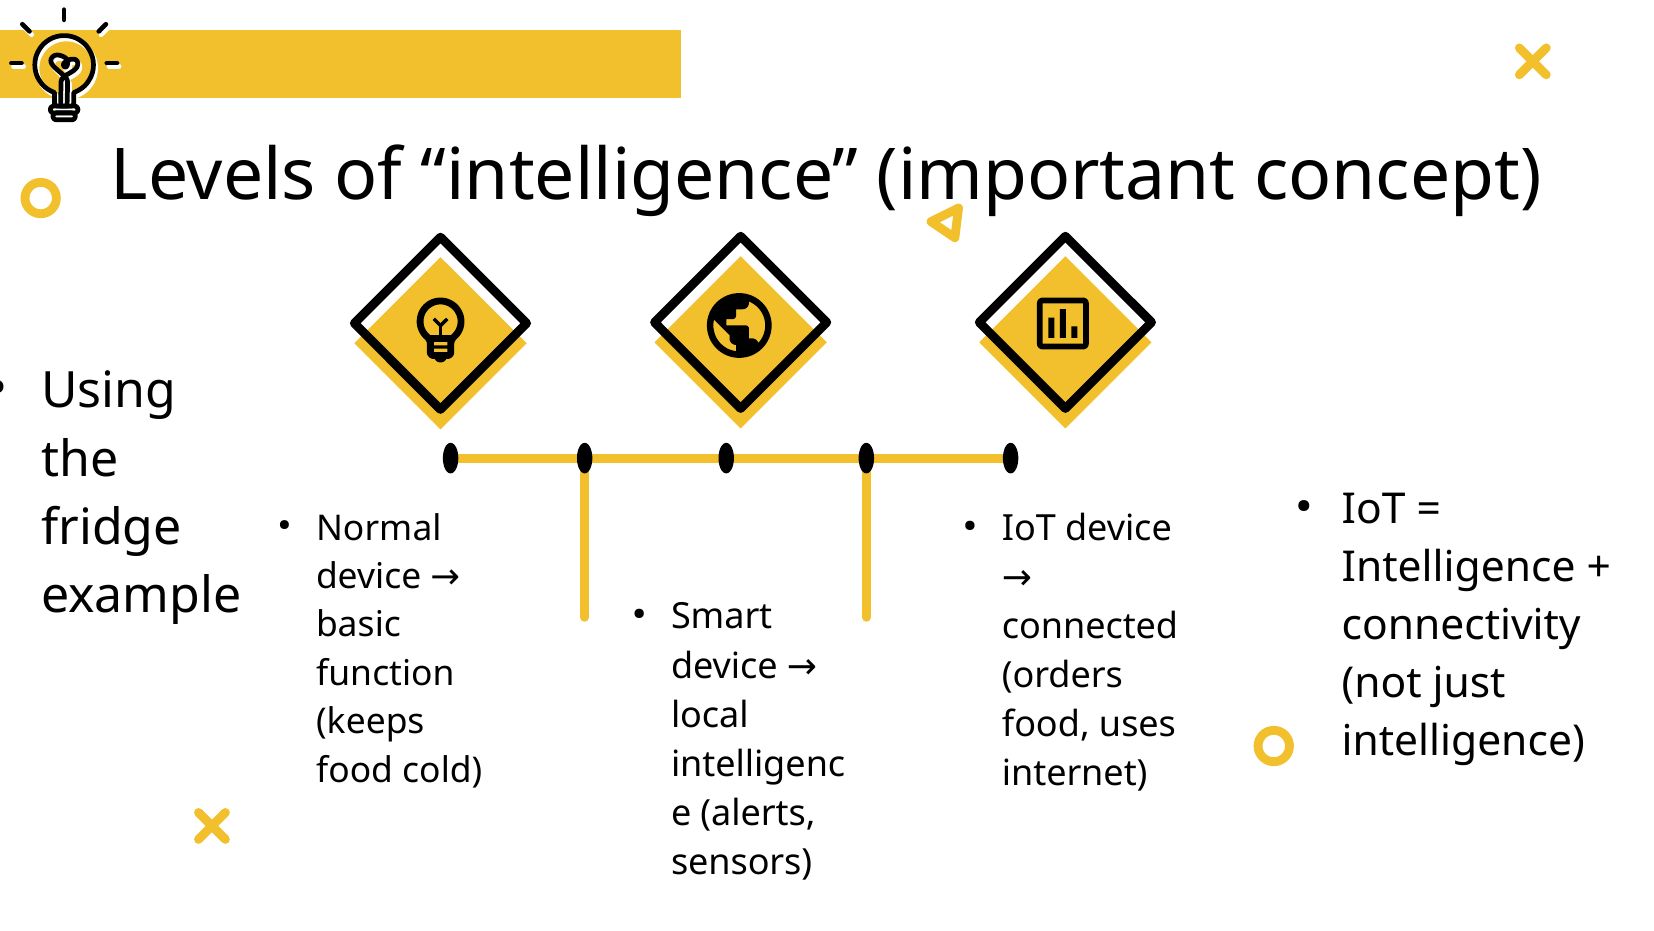

# Levels of “intelligence” (important concept)
Using the fridge example
IoT = Intelligence + connectivity (not just intelligence)
Normal device → basic function (keeps food cold)
IoT device → connected (orders food, uses internet)
Smart device → local intelligence (alerts, sensors)